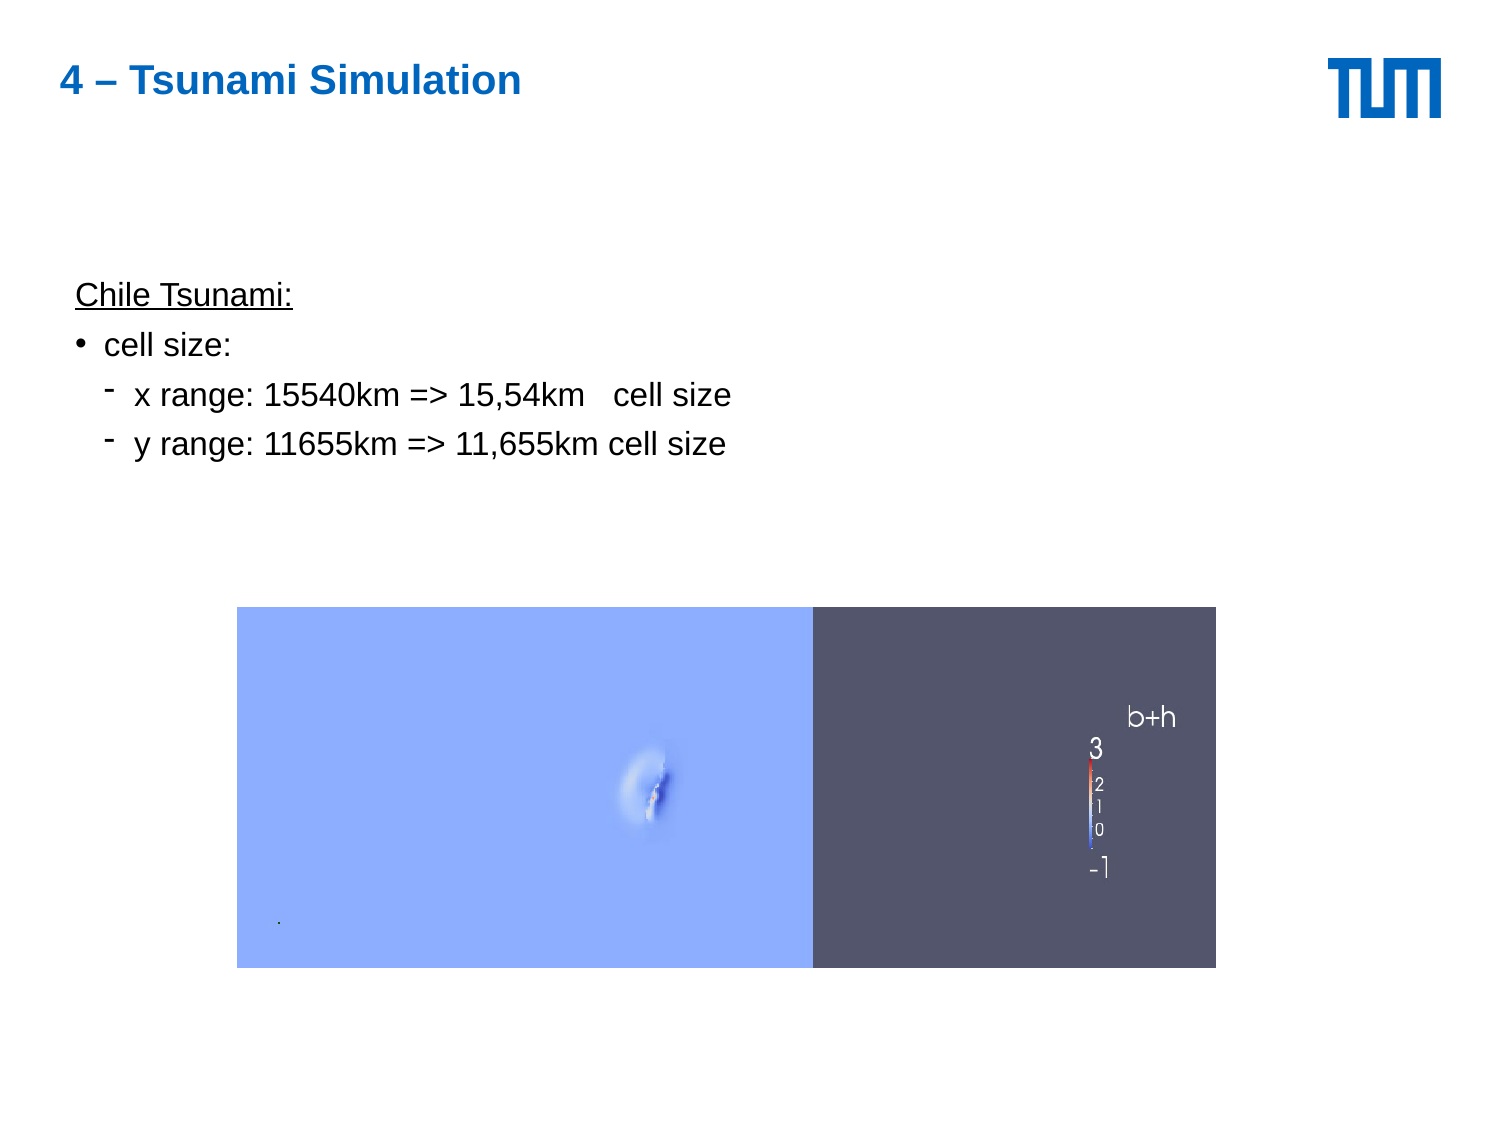

# 4 – Tsunami Simulation
Chile Tsunami:
cell size:
x range: 15540km => 15,54km cell size
y range: 11655km => 11,655km cell size